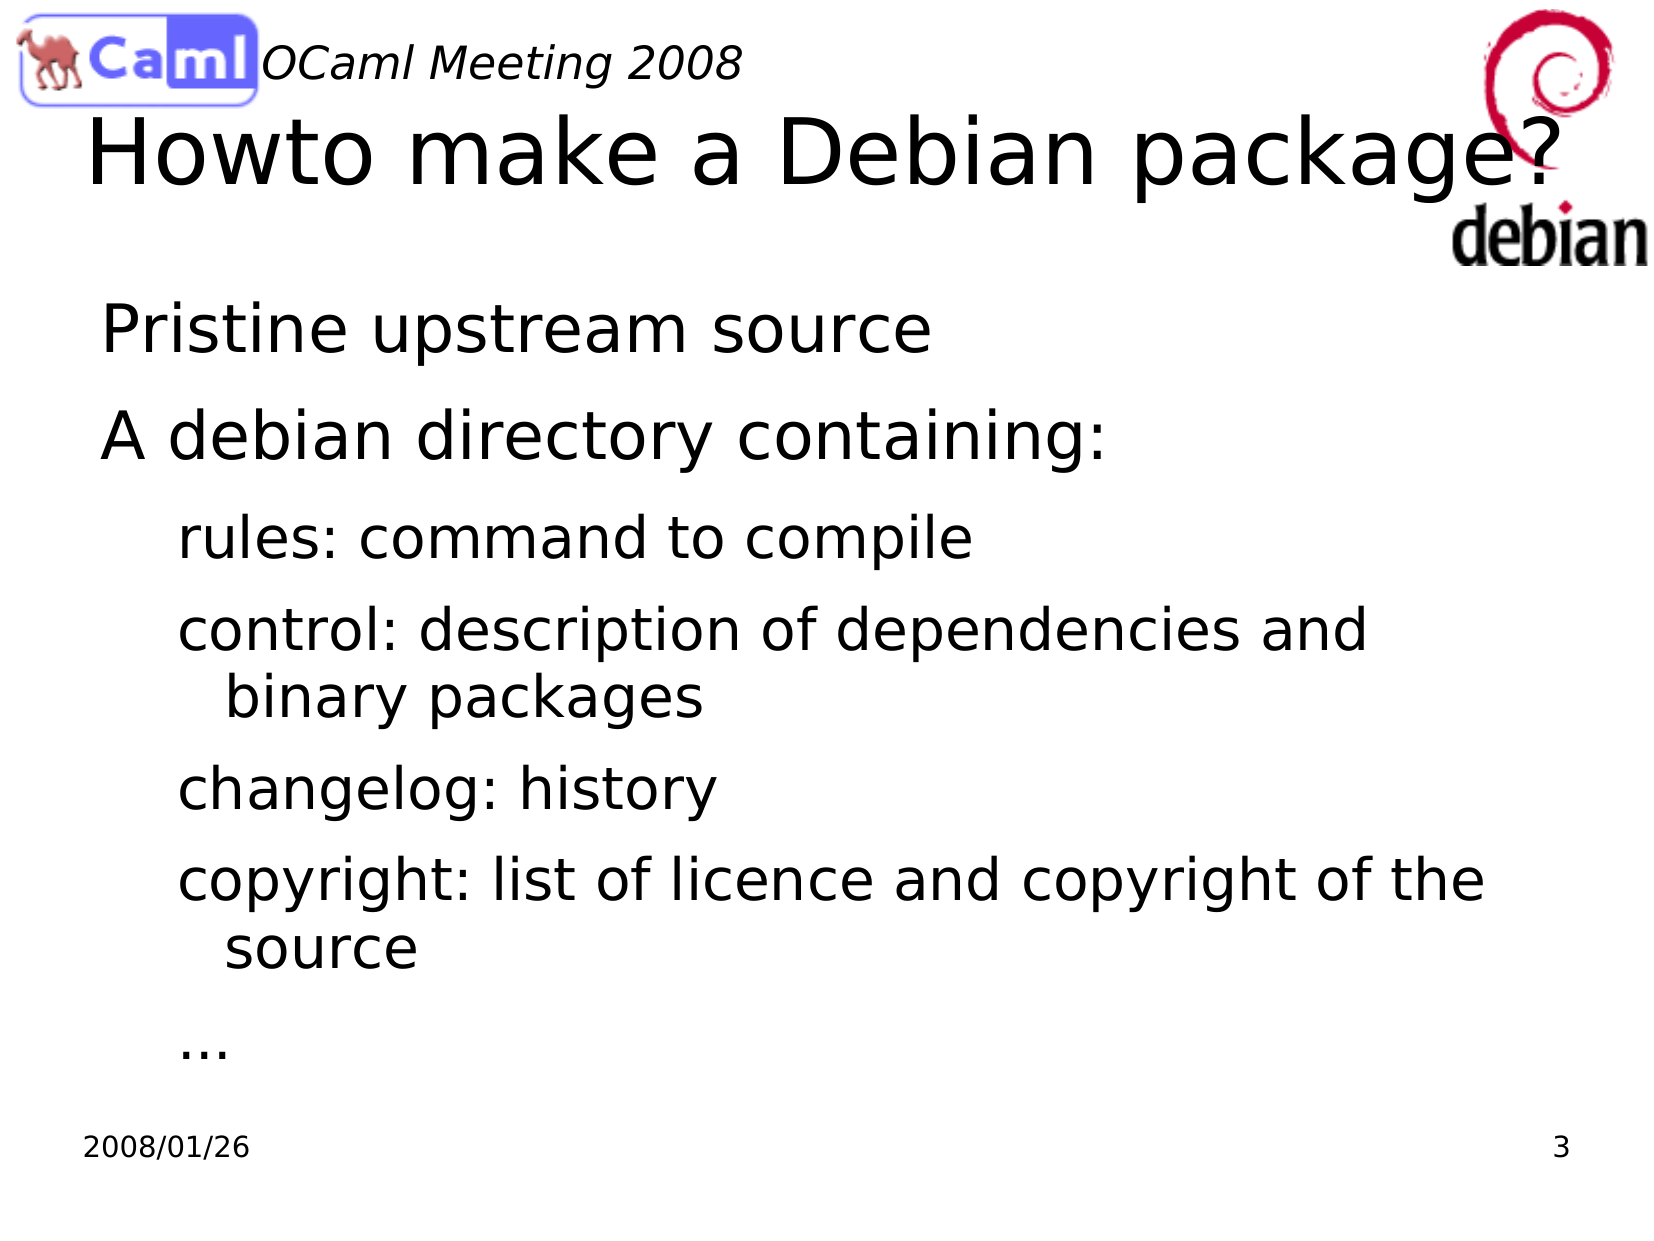

# Howto make a Debian package?
Pristine upstream source
A debian directory containing:
rules: command to compile
control: description of dependencies and binary packages
changelog: history
copyright: list of licence and copyright of the source
...
2008/01/26
3